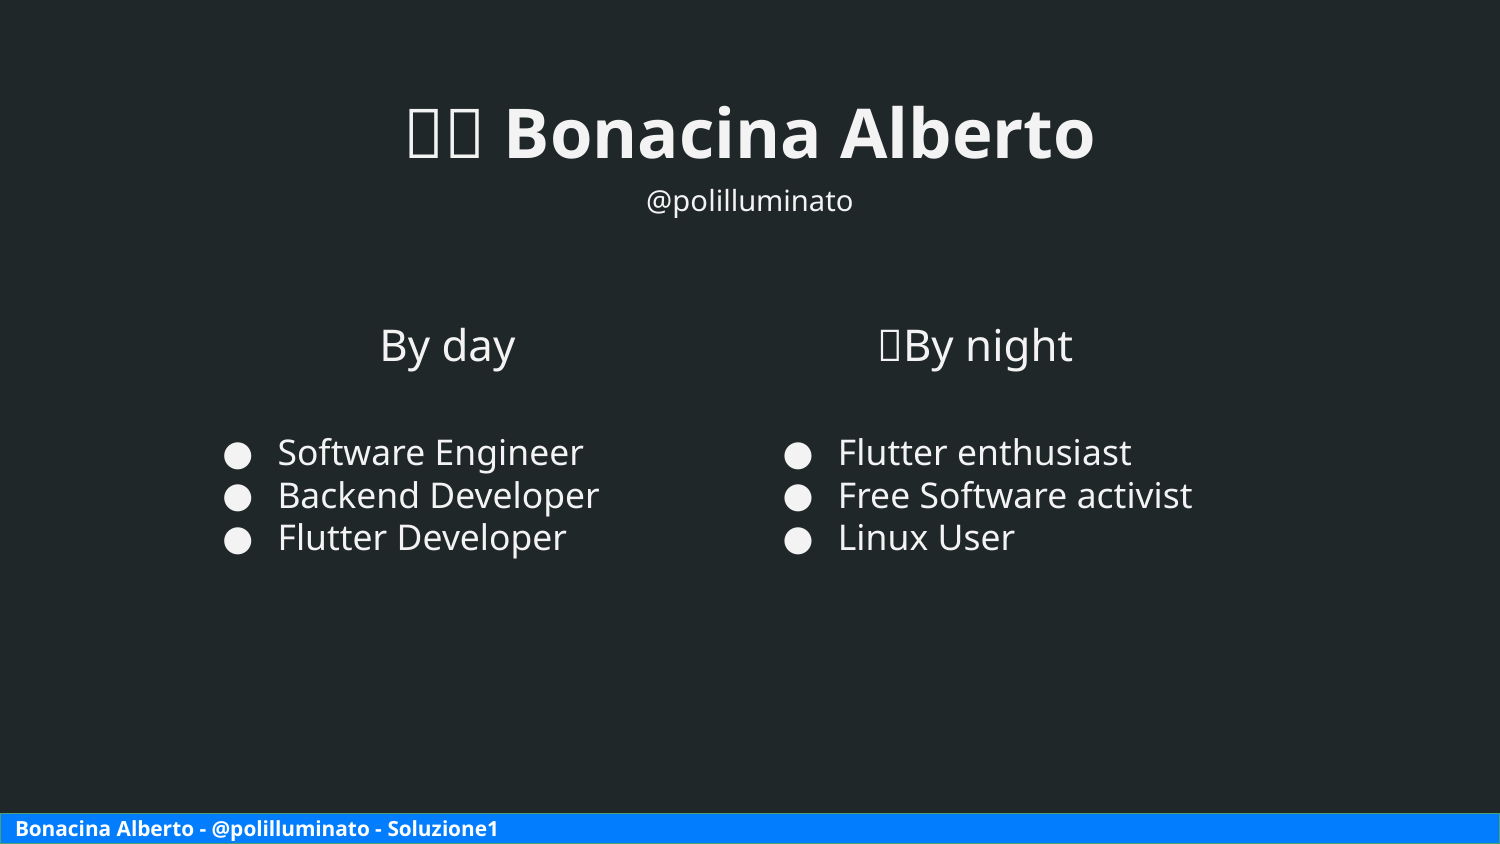

🧔🏻 Bonacina Alberto
@polilluminato
🧑‍💻 By day
🐧By night
Software Engineer
Backend Developer
Flutter Developer
Flutter enthusiast
Free Software activist
Linux User
Bonacina Alberto - @polilluminato - Soluzione1